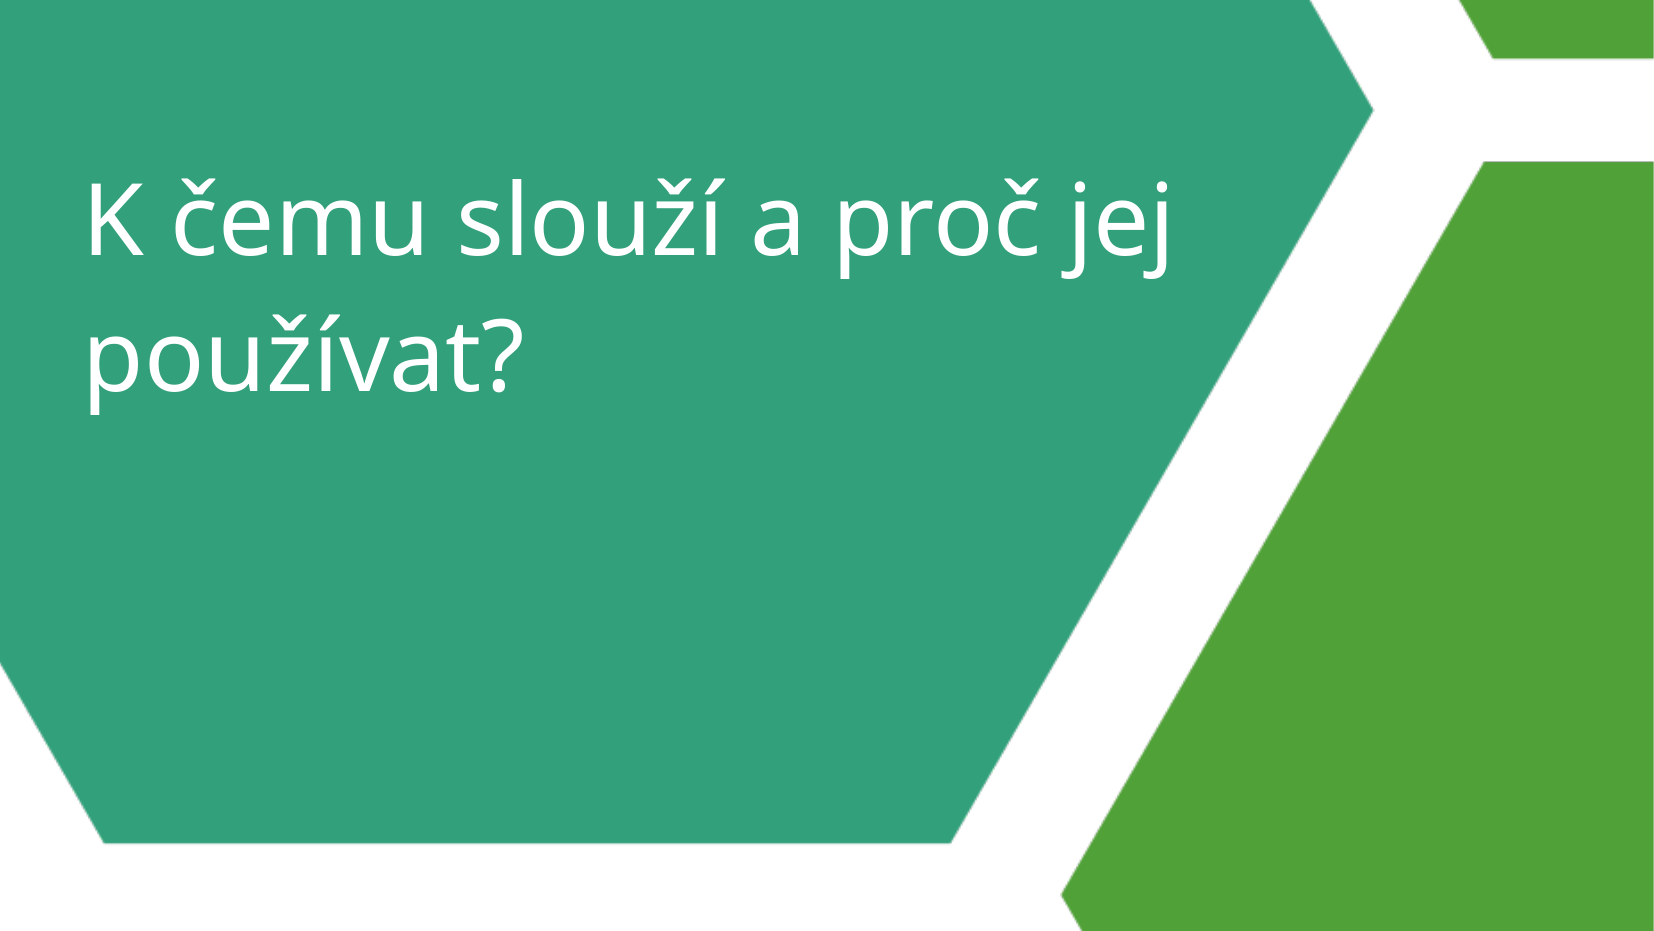

# K čemu slouží a proč jej používat?